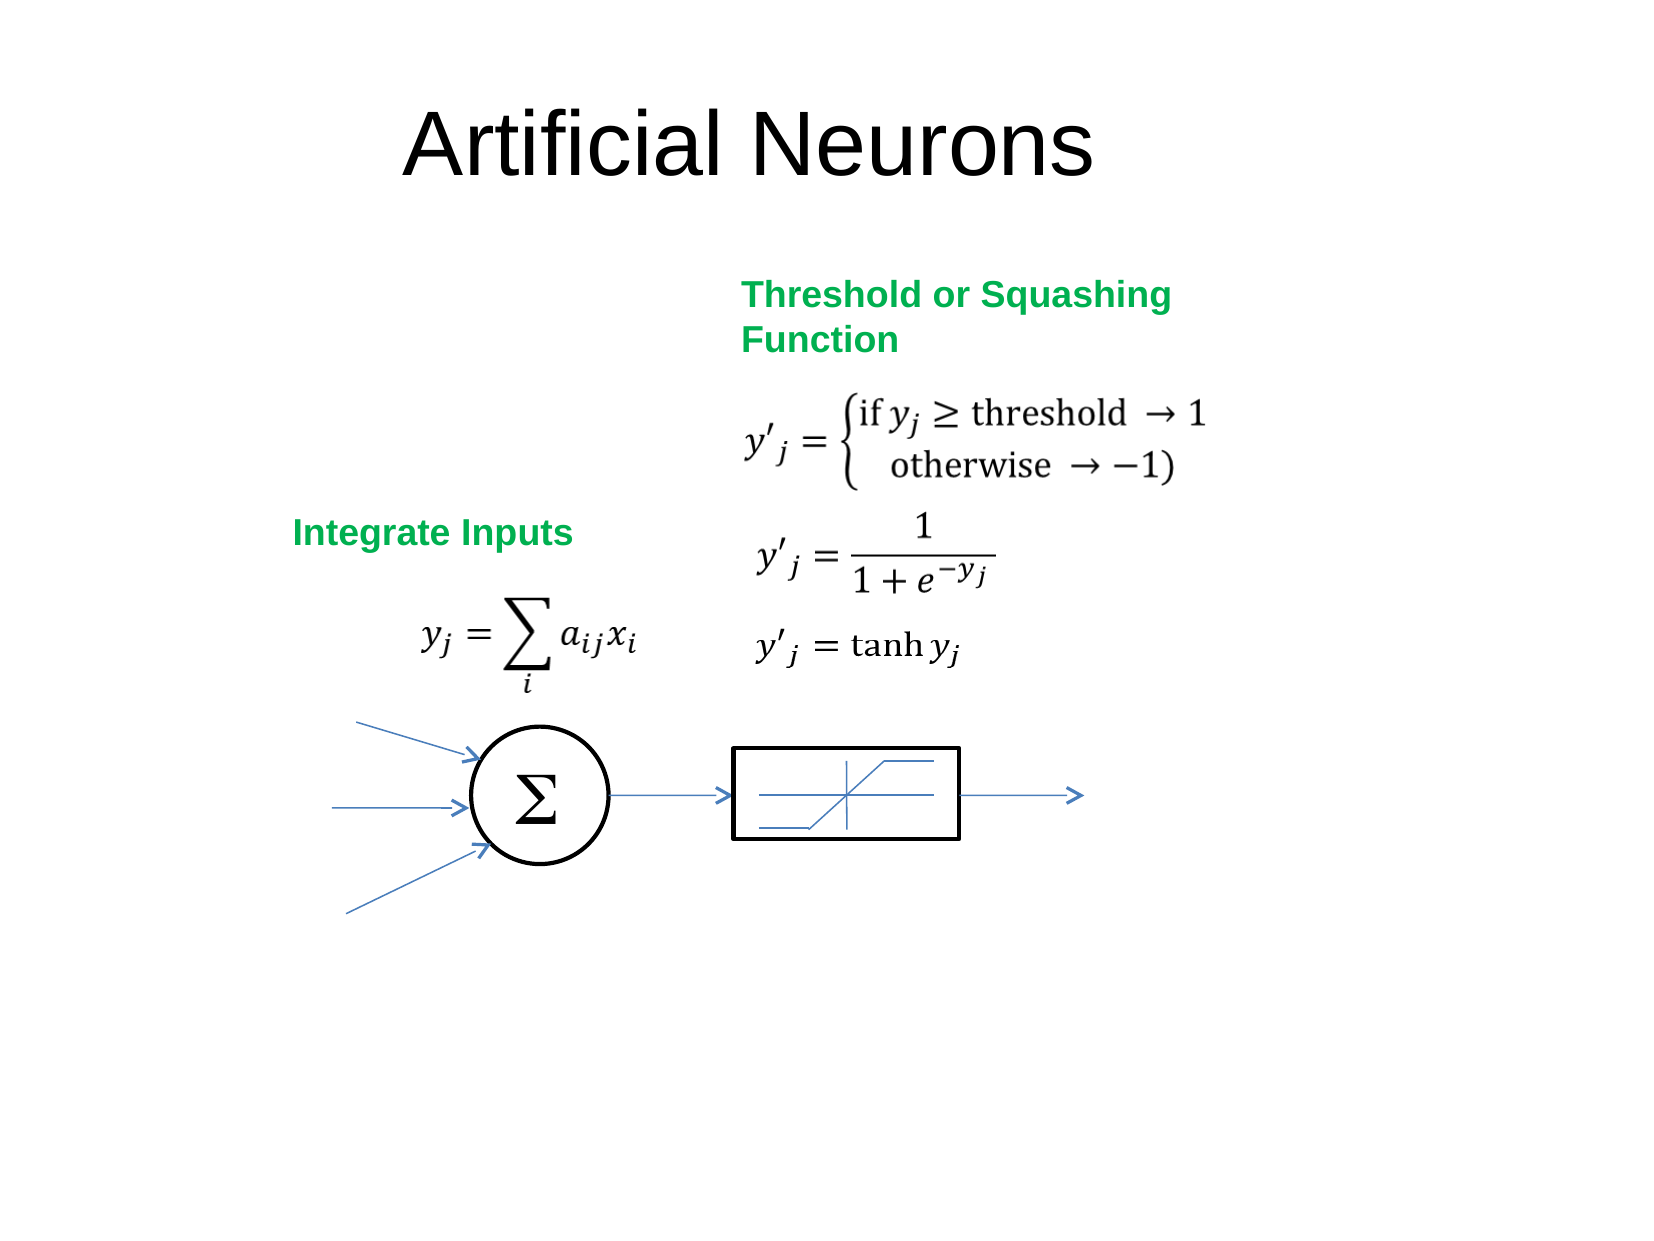

# Artificial Neurons
Threshold or Squashing Function
Integrate Inputs
S